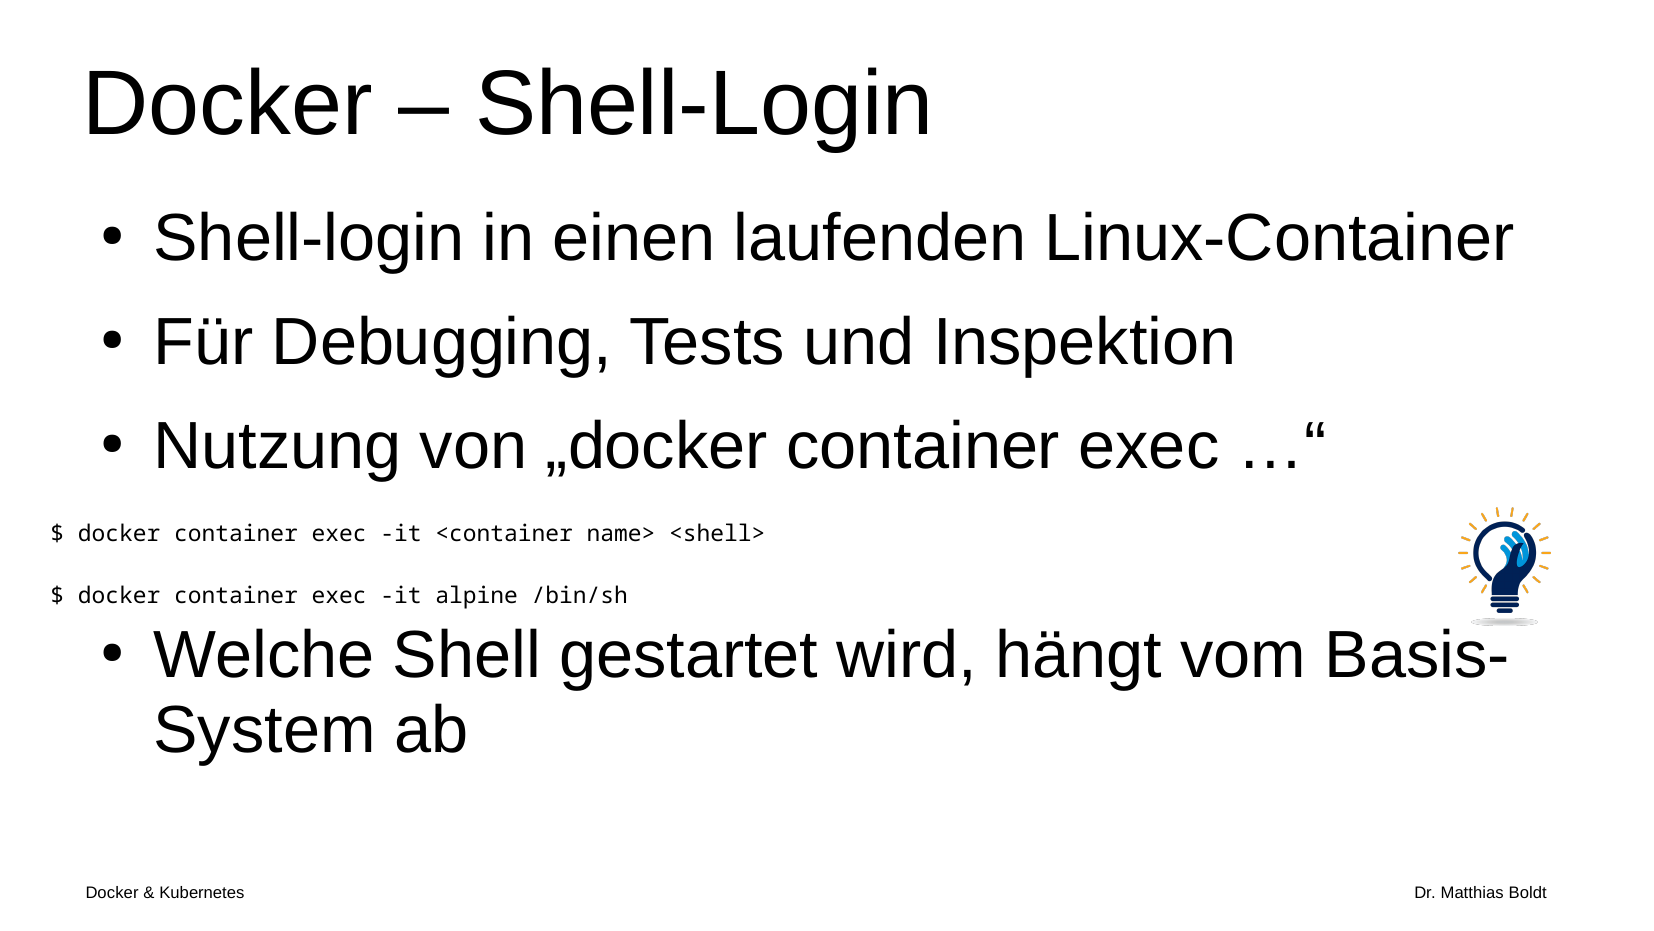

# Docker – Shell-Login
Shell-login in einen laufenden Linux-Container
Für Debugging, Tests und Inspektion
Nutzung von „docker container exec …“
Welche Shell gestartet wird, hängt vom Basis-System ab
$ docker container exec -it <container name> <shell>
$ docker container exec -it alpine /bin/sh
Docker & Kubernetes																Dr. Matthias Boldt